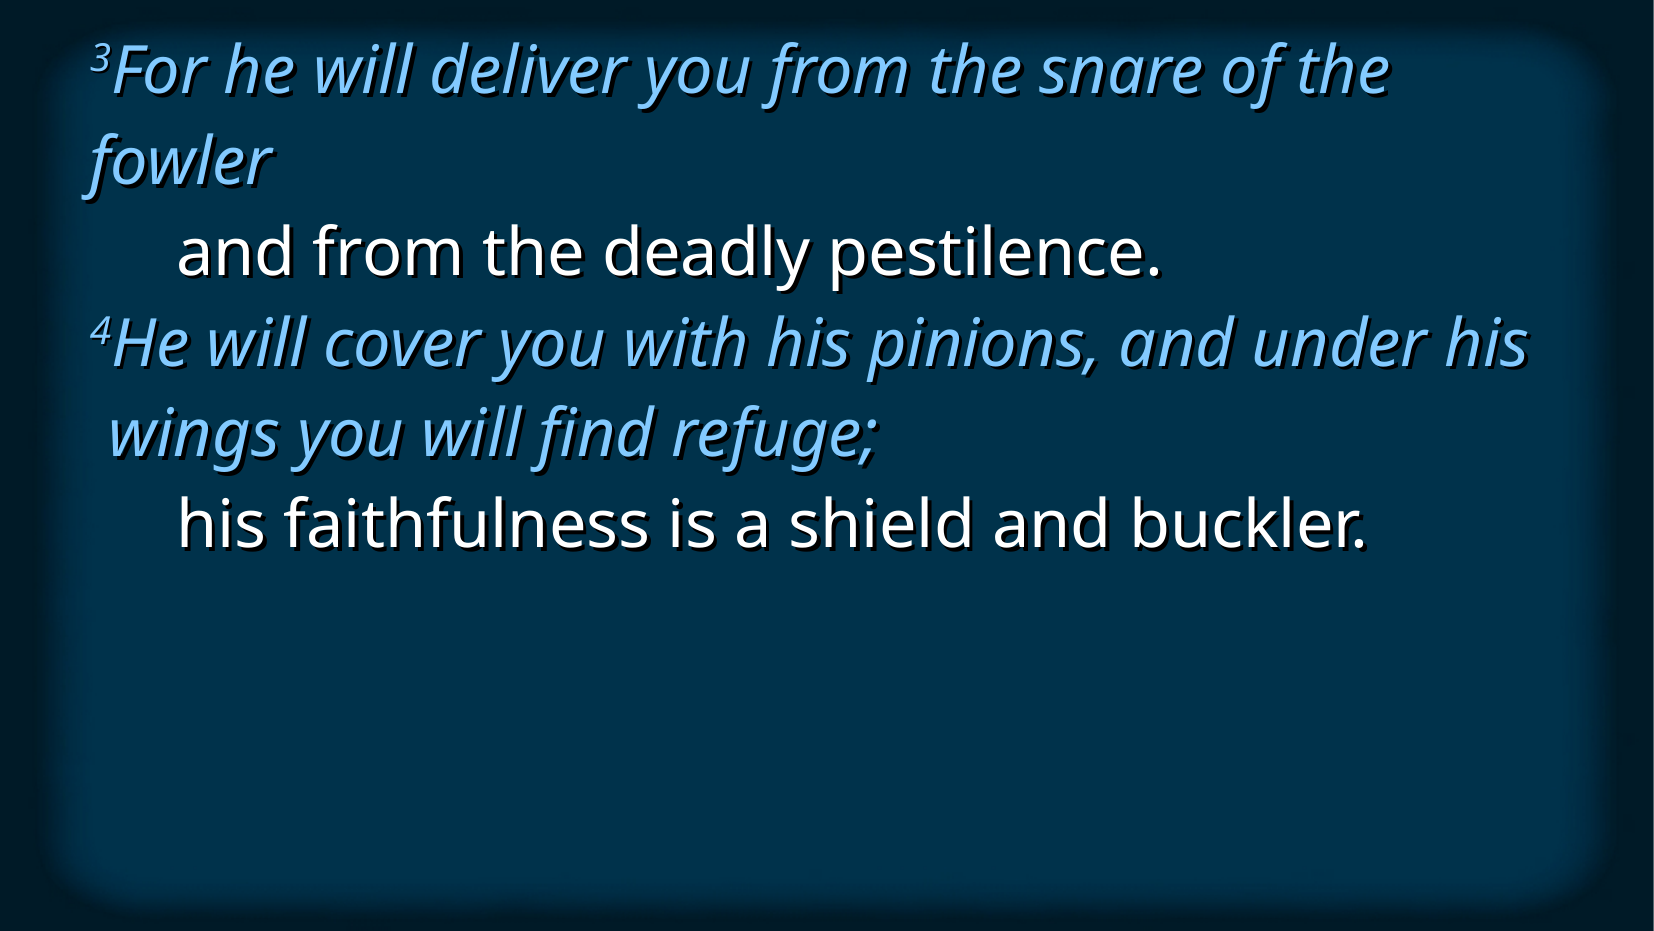

3For he will deliver you from the snare of the fowler
 and from the deadly pestilence.
4He will cover you with his pinions, and under his wings you will find refuge;
 his faithfulness is a shield and buckler.